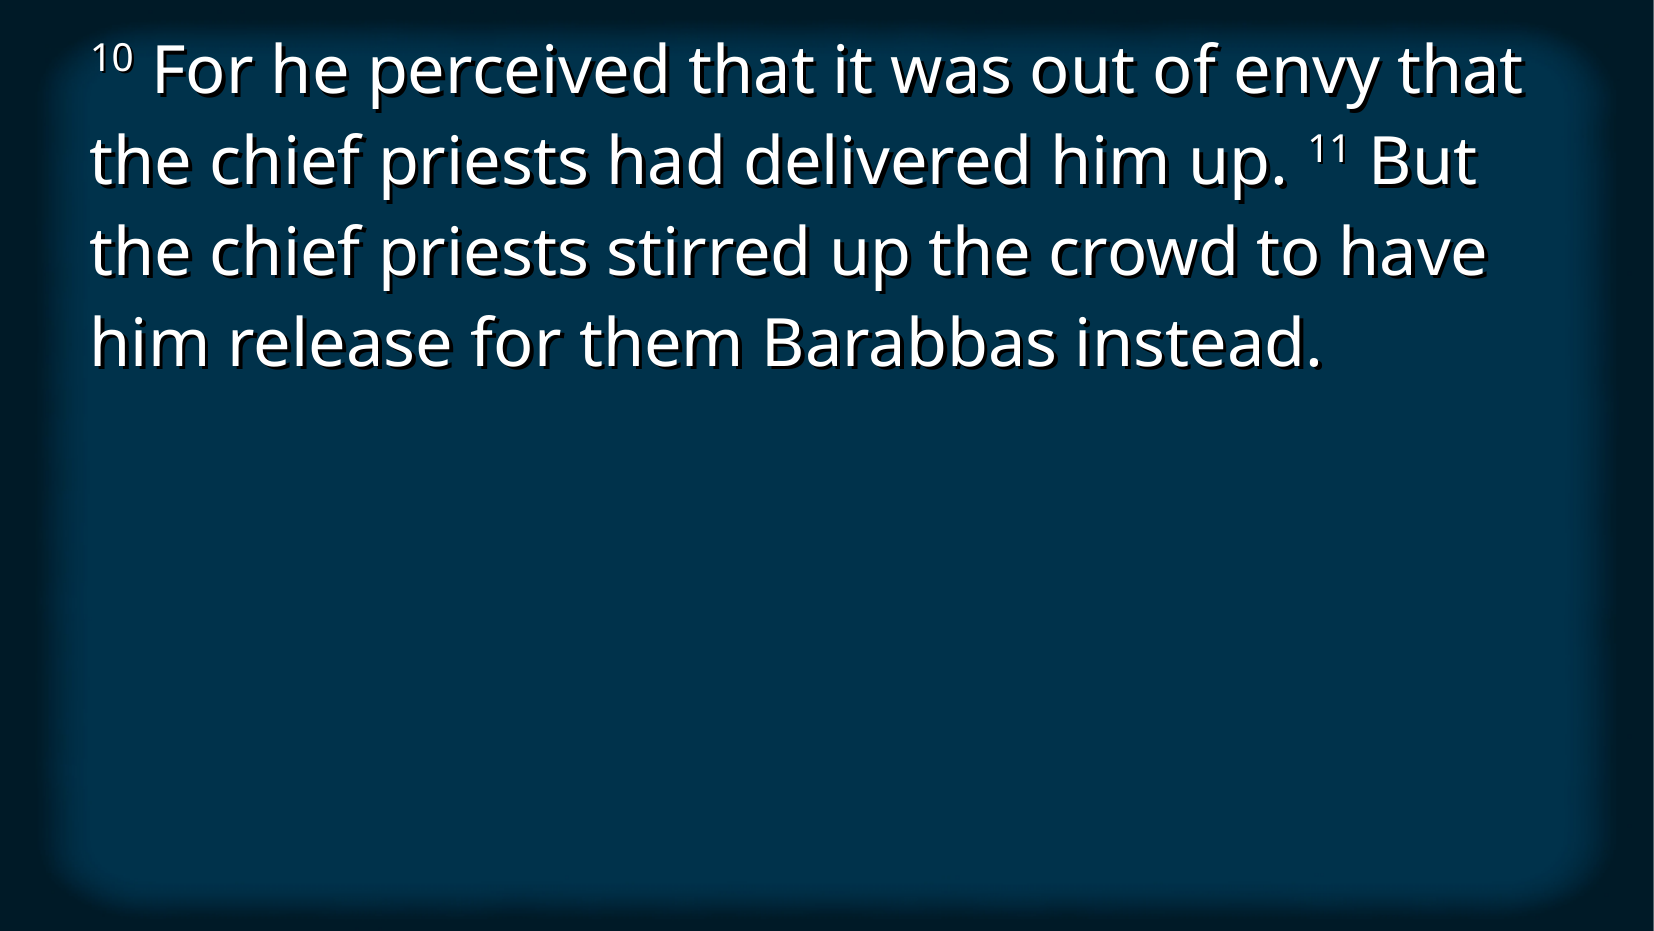

10 For he perceived that it was out of envy that the chief priests had delivered him up. 11 But the chief priests stirred up the crowd to have him release for them Barabbas instead.